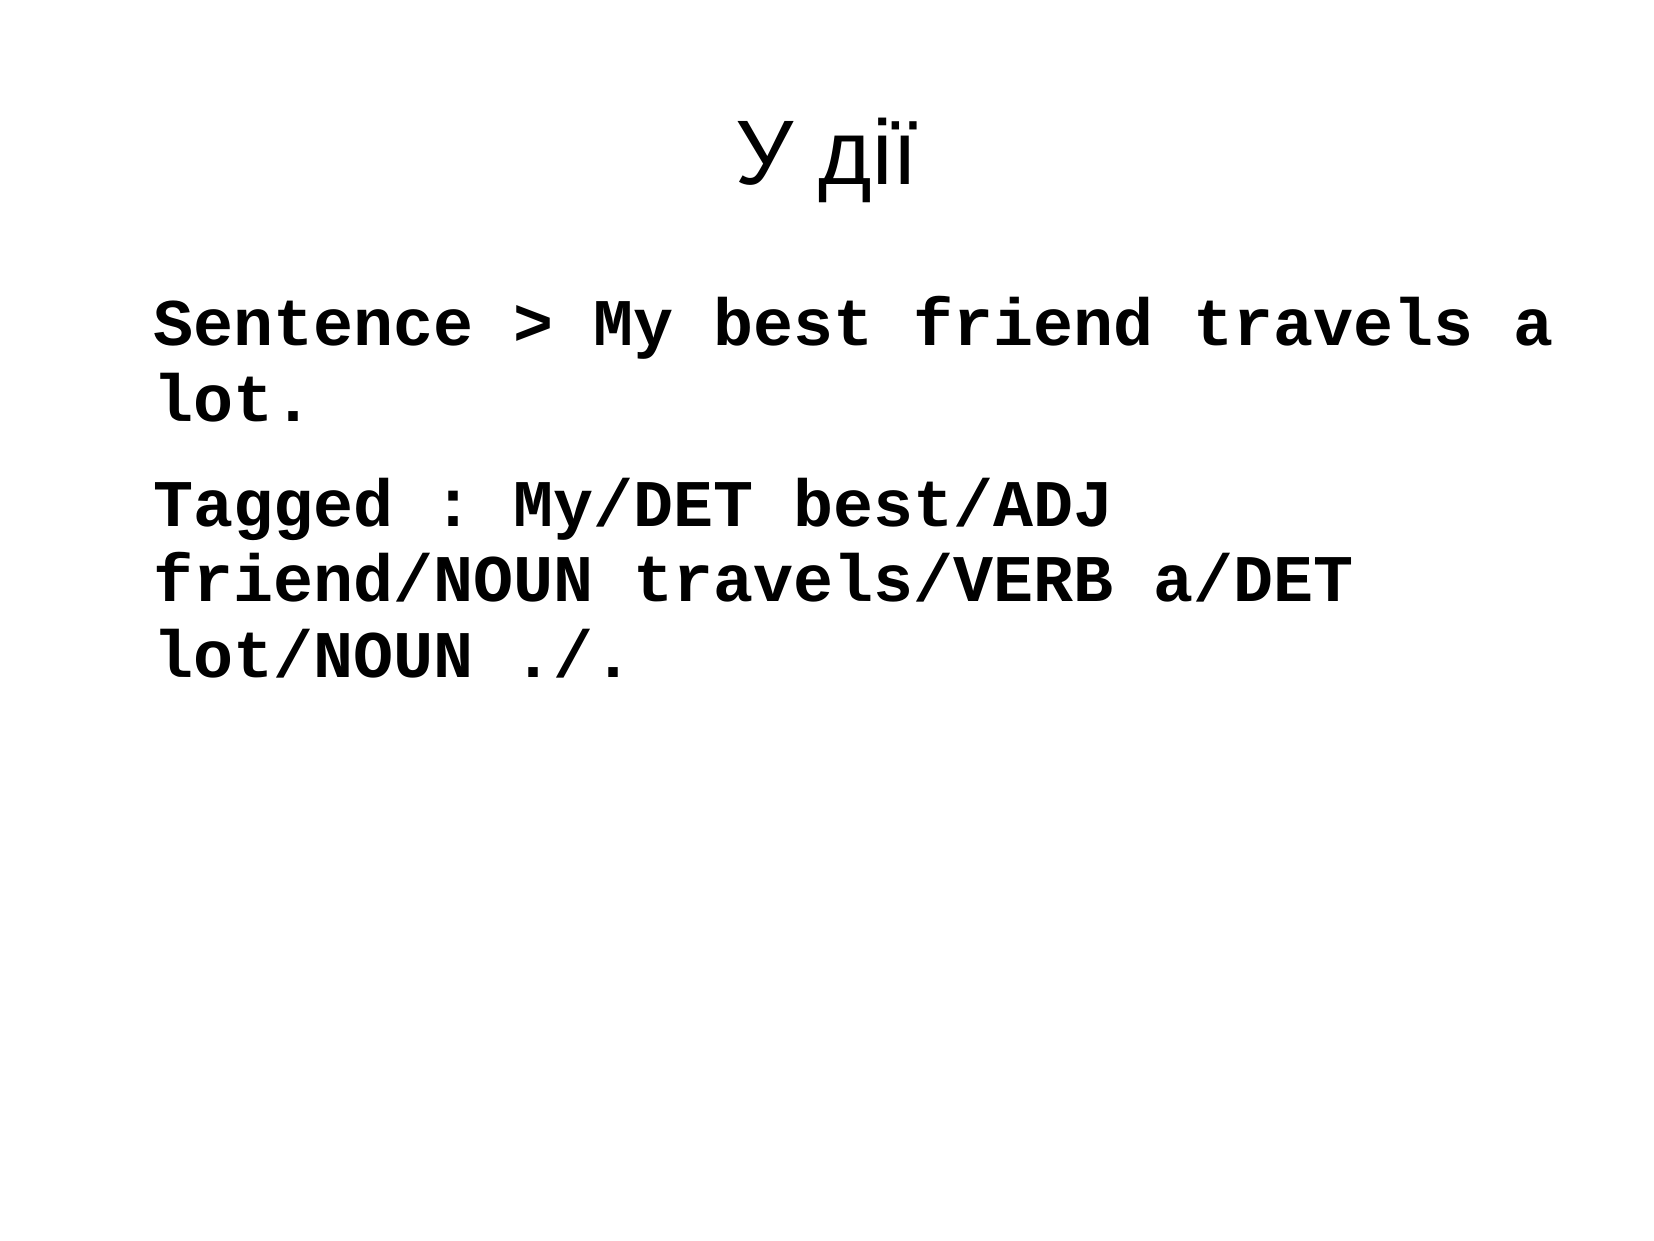

# У дії
Sentence > My best friend travels a lot.
Tagged : My/DET best/ADJ friend/NOUN travels/VERB a/DET lot/NOUN ./.